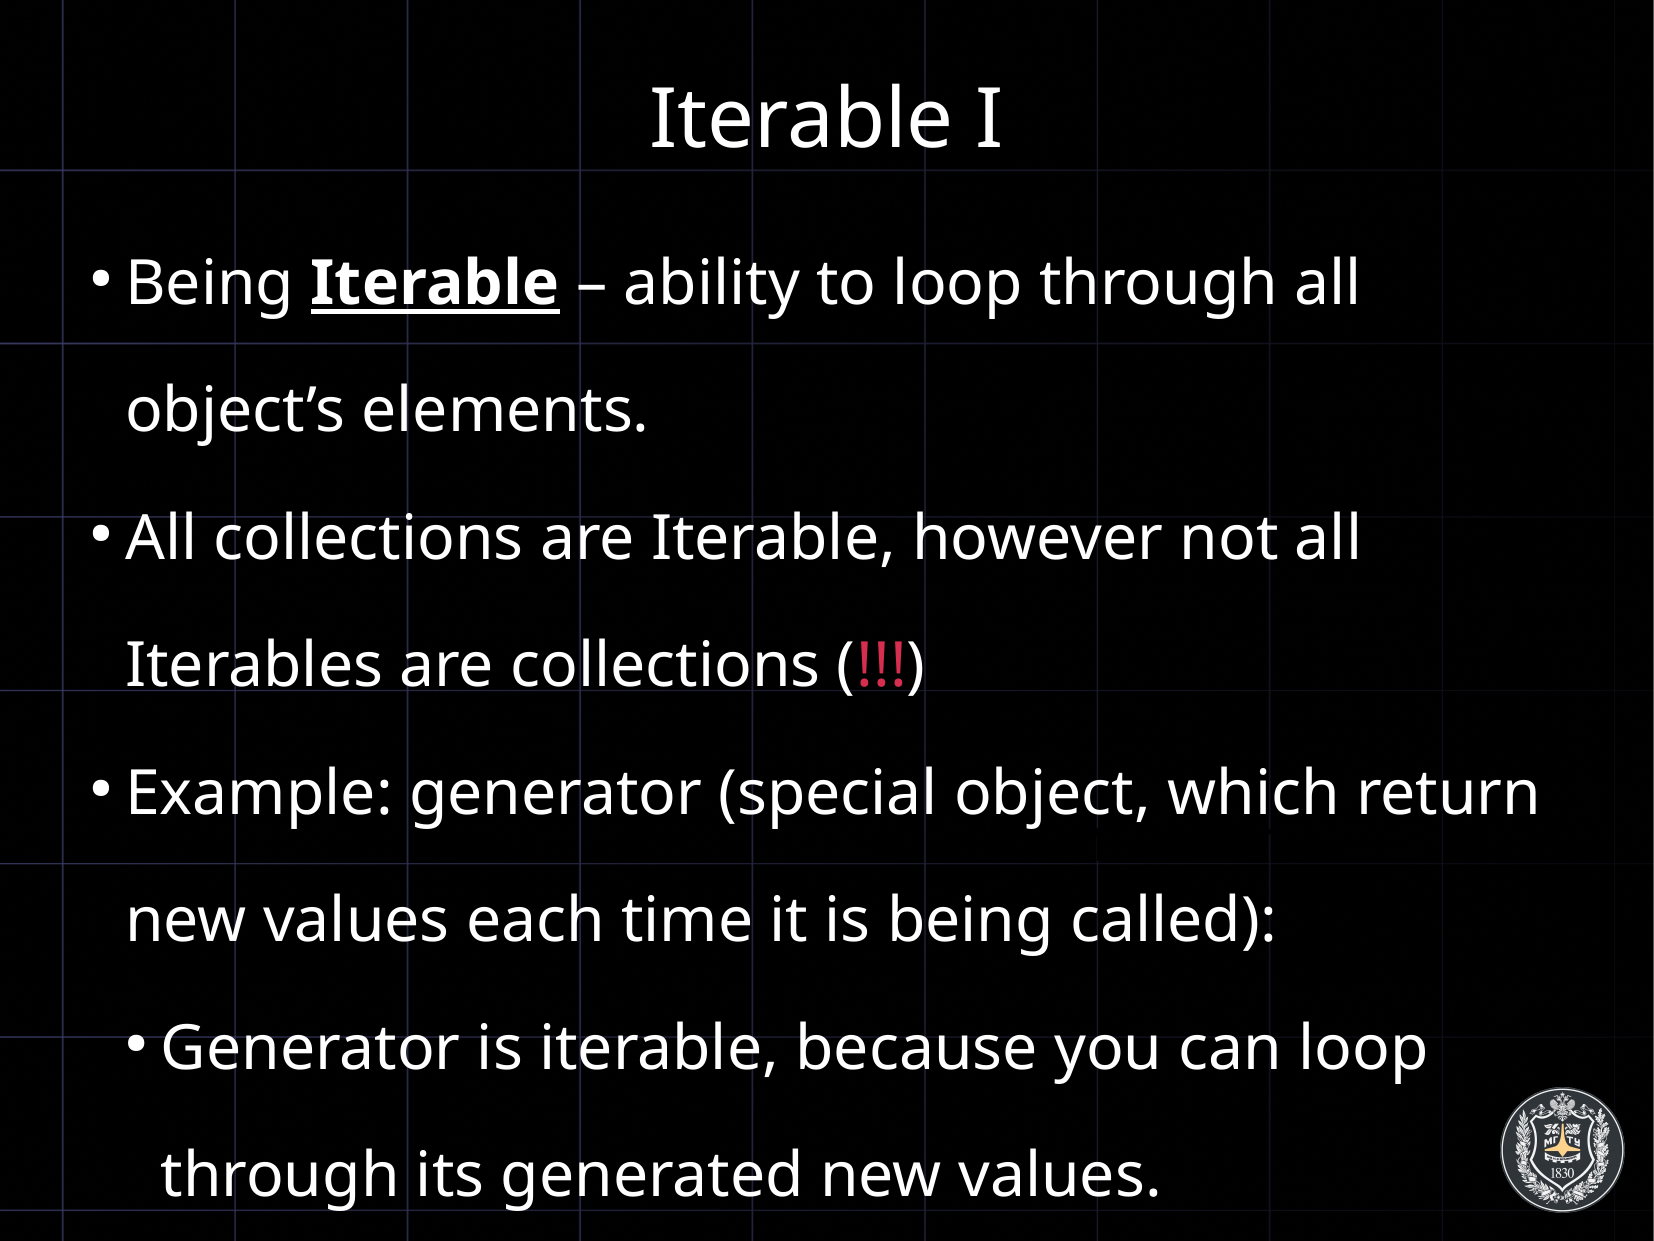

# Iterable I
Being Iterable – ability to loop through all object’s elements.
All collections are Iterable, however not all Iterables are collections (!!!)
Example: generator (special object, which return new values each time it is being called):
Generator is iterable, because you can loop through its generated new values.
It is NOT a Container: it does not store elements.
It is NOT Sized, because their "size" depends on external conditions.
container